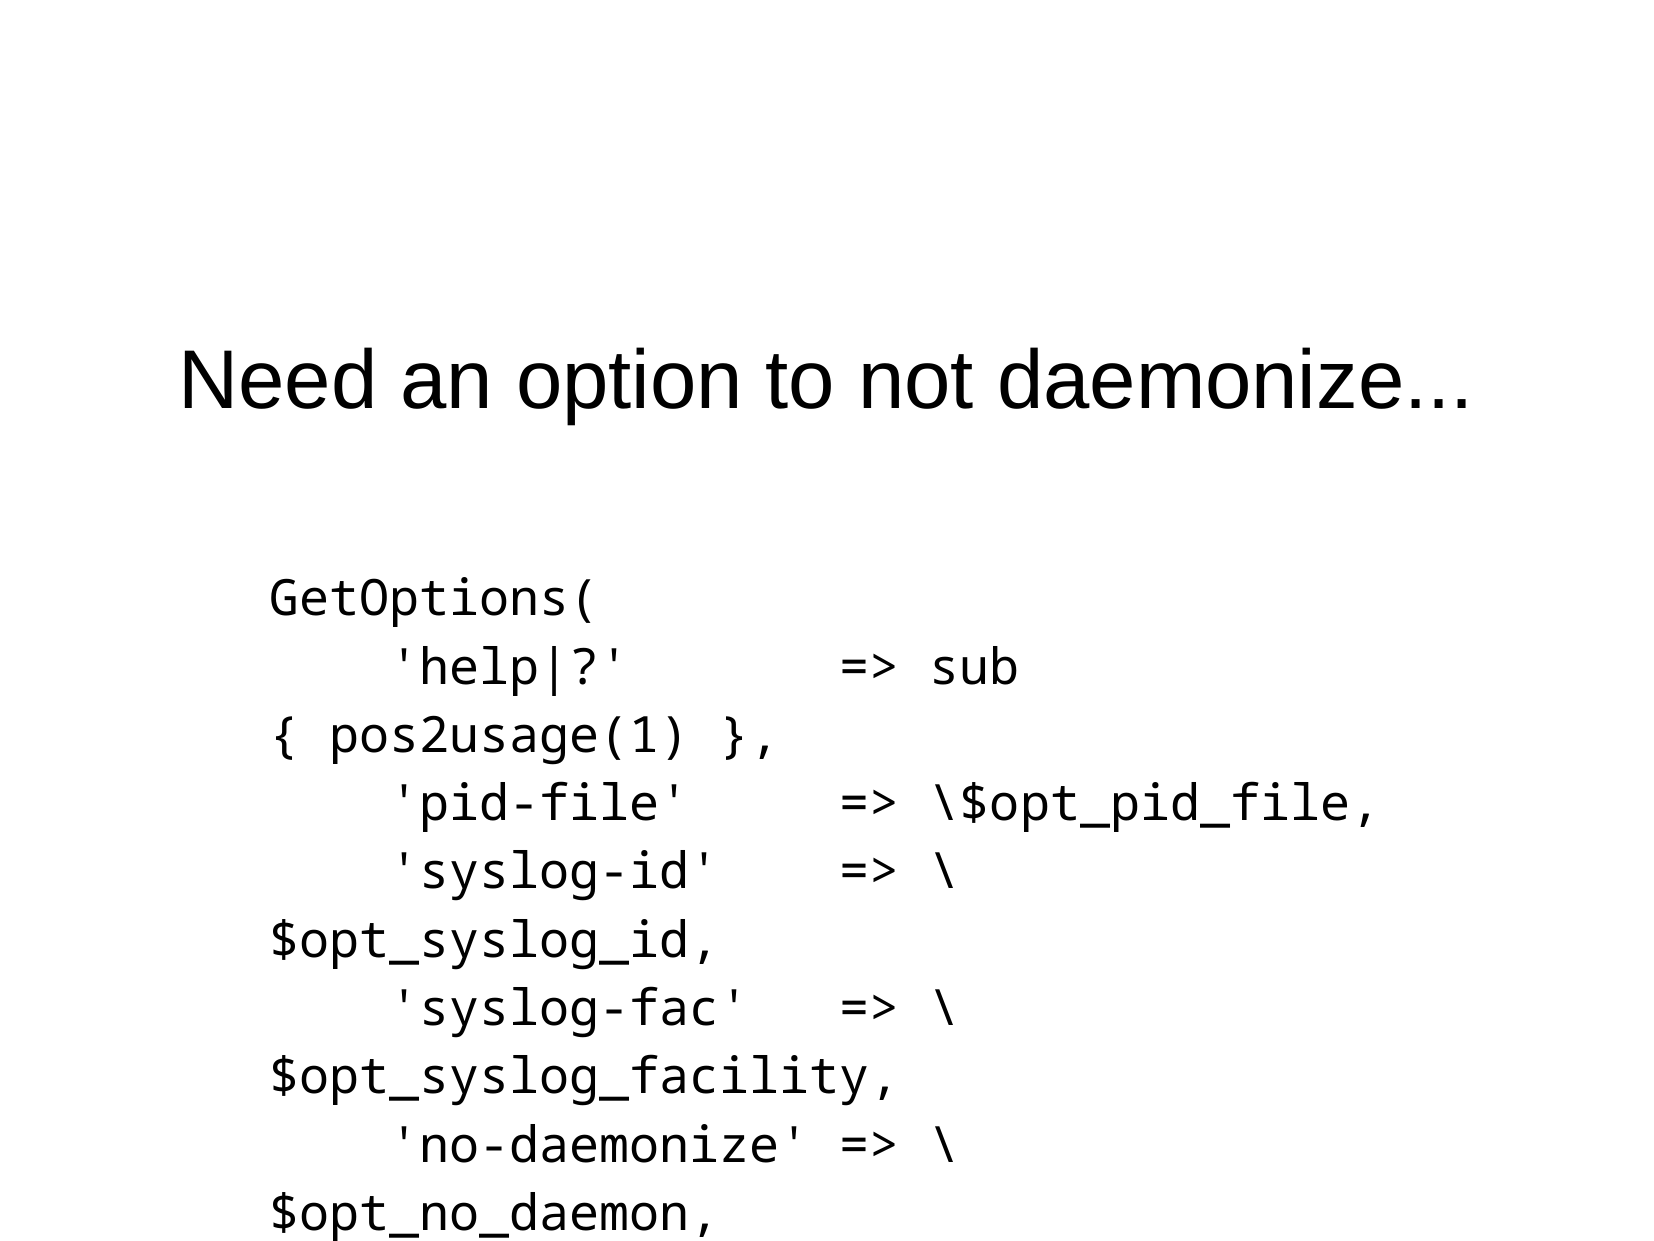

# Need an option to not daemonize...
GetOptions(
 'help|?' => sub { pos2usage(1) },
 'pid-file' => \$opt_pid_file,
 'syslog-id' => \$opt_syslog_id,
 'syslog-fac' => \$opt_syslog_facility,
 'no-daemonize' => \$opt_no_daemon,
) or pod2usage(2);